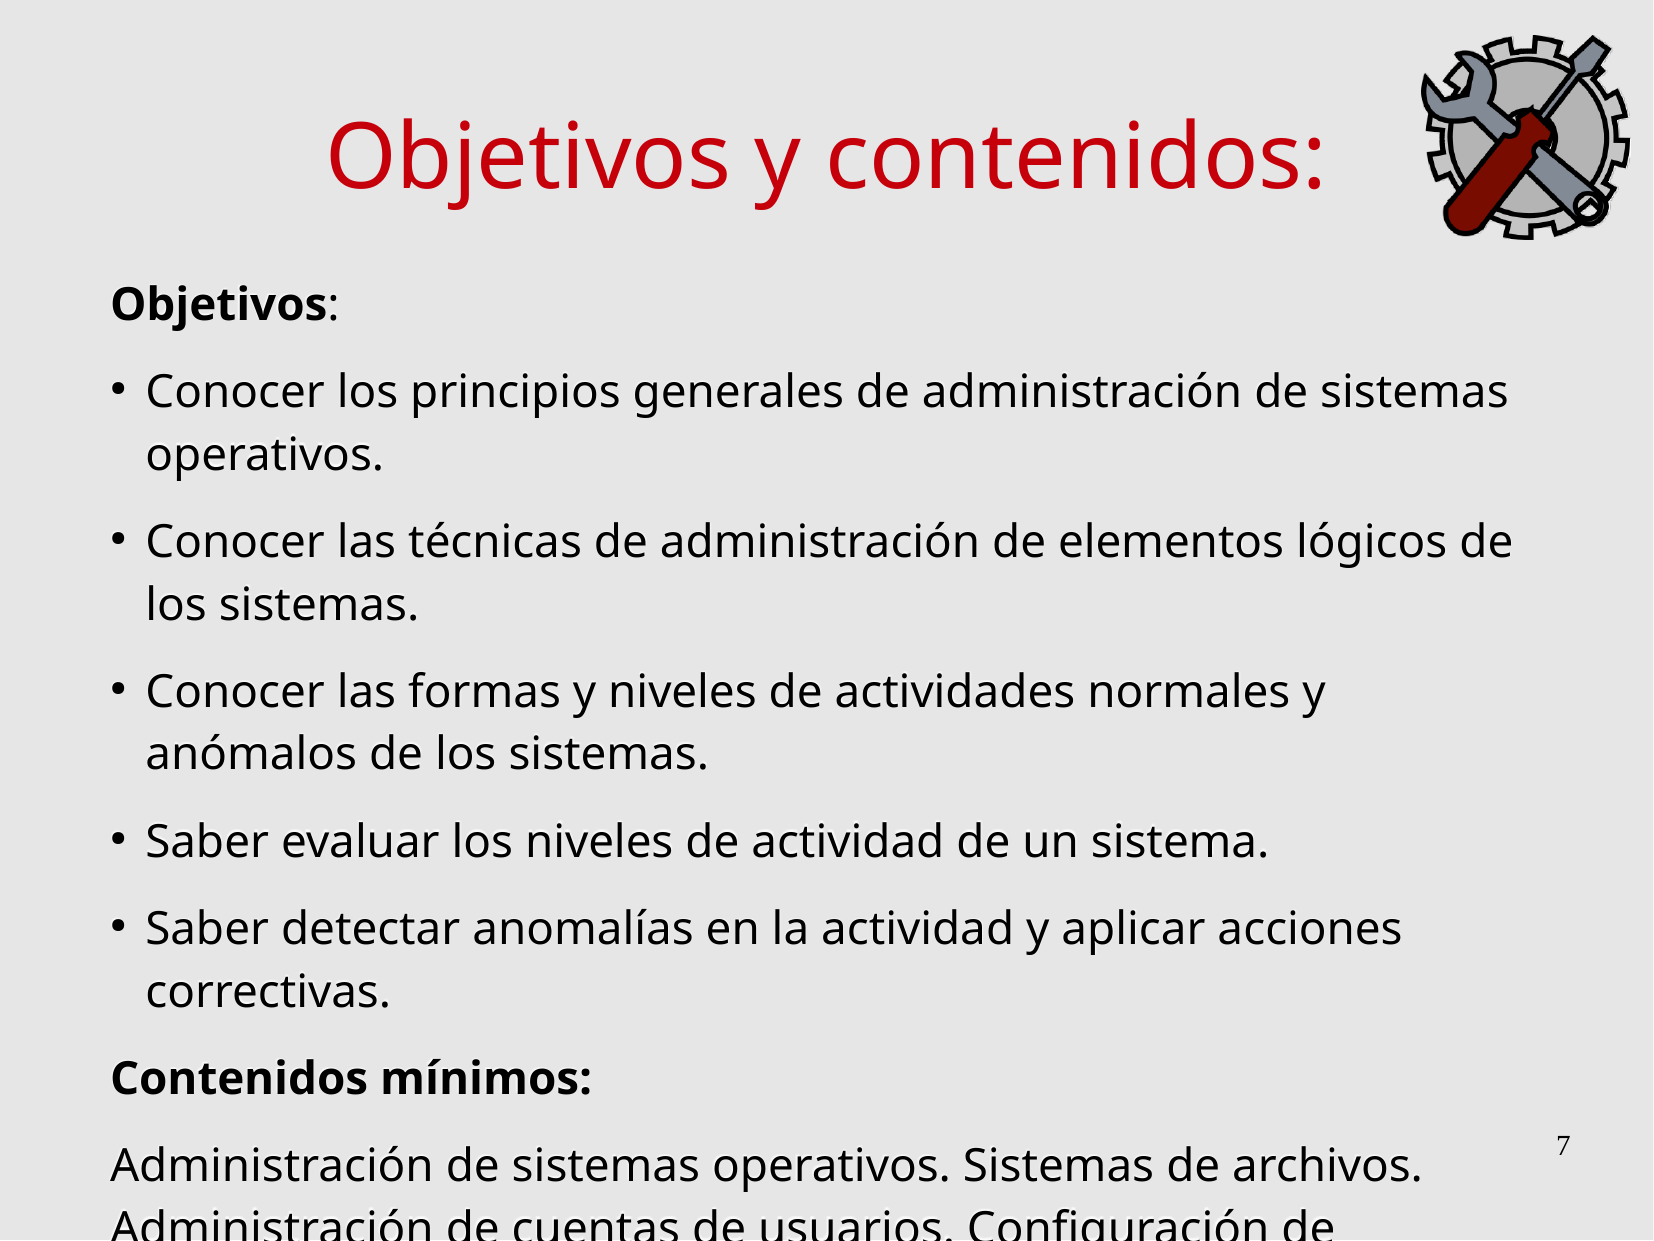

# Objetivos y contenidos:
Objetivos:
Conocer los principios generales de administración de sistemas operativos.
Conocer las técnicas de administración de elementos lógicos de los sistemas.
Conocer las formas y niveles de actividades normales y anómalos de los sistemas.
Saber evaluar los niveles de actividad de un sistema.
Saber detectar anomalías en la actividad y aplicar acciones correctivas.
Contenidos mínimos:
Administración de sistemas operativos. Sistemas de archivos. Administración de cuentas de usuarios. Configuración de arranque. Servicios al inicio. Administración básica de almacenamiento.
7